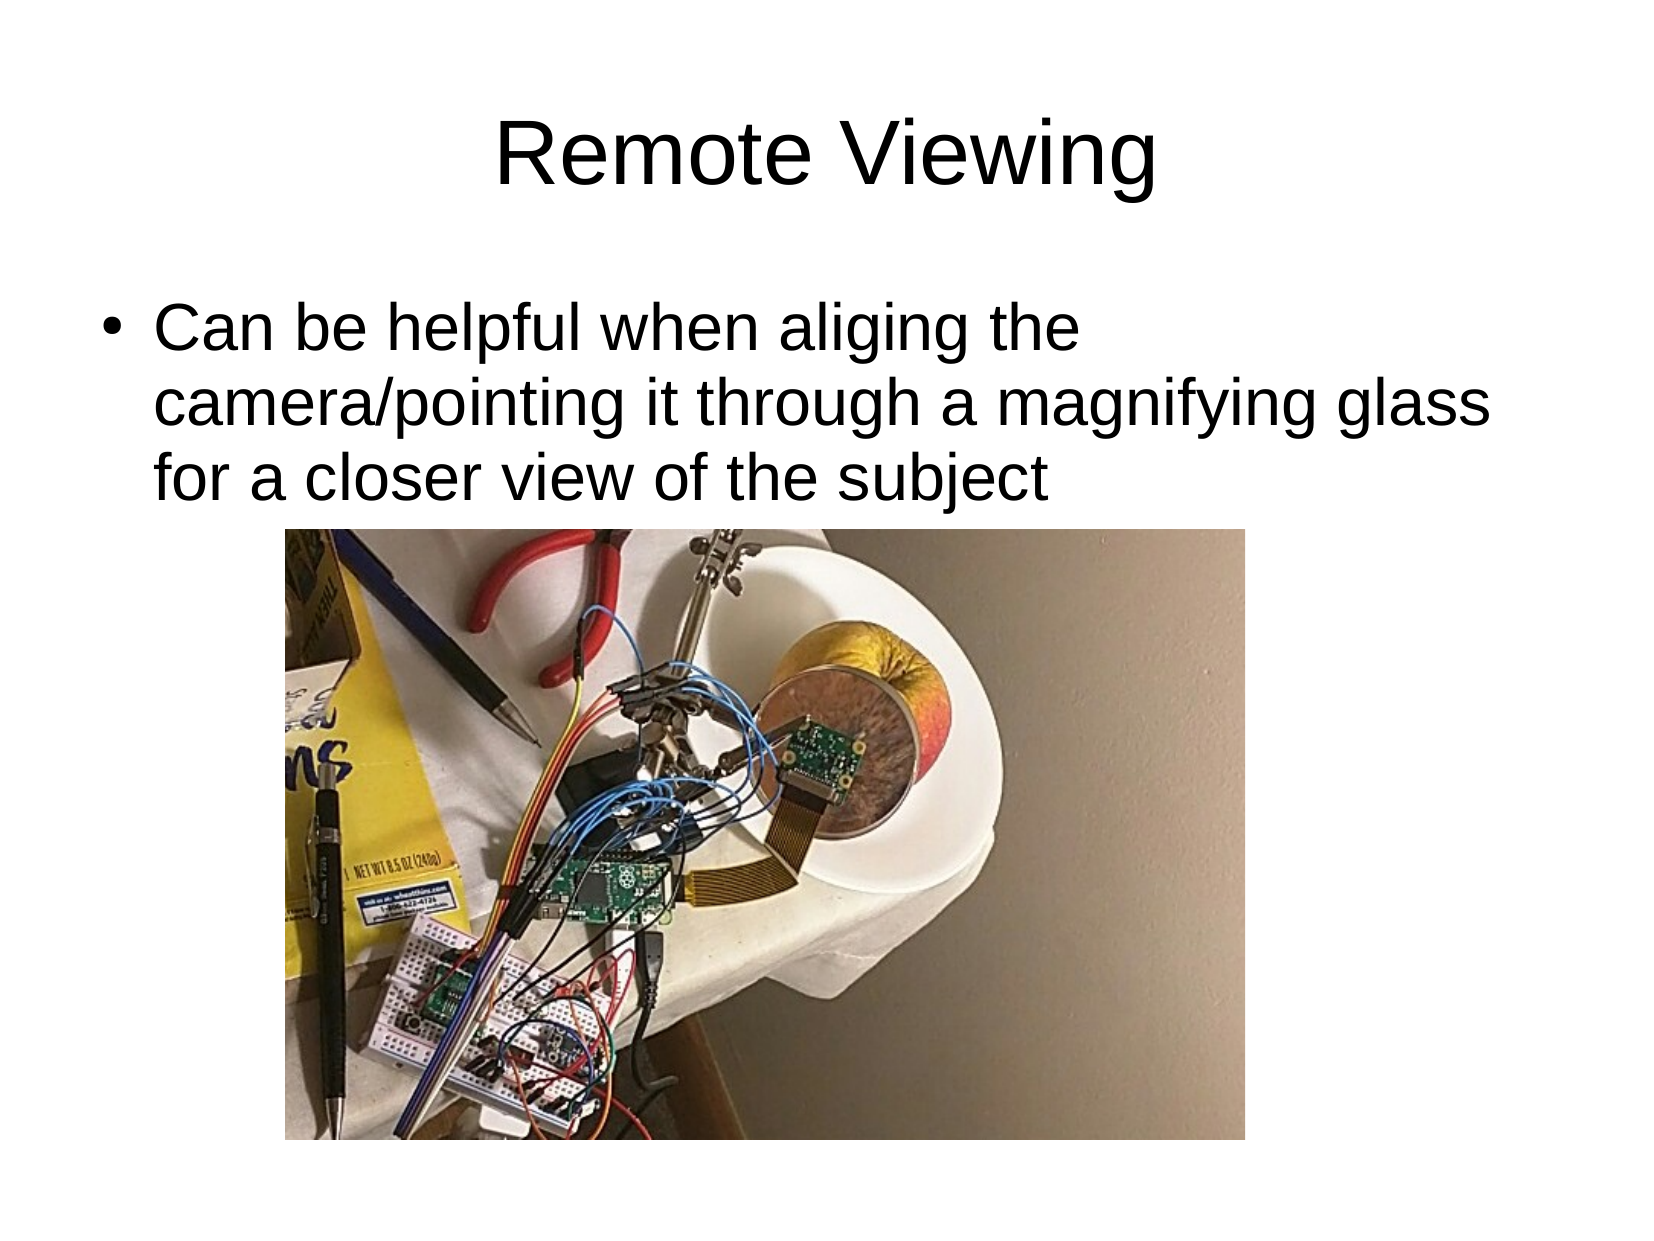

# Remote Viewing
Can be helpful when aliging the camera/pointing it through a magnifying glass for a closer view of the subject